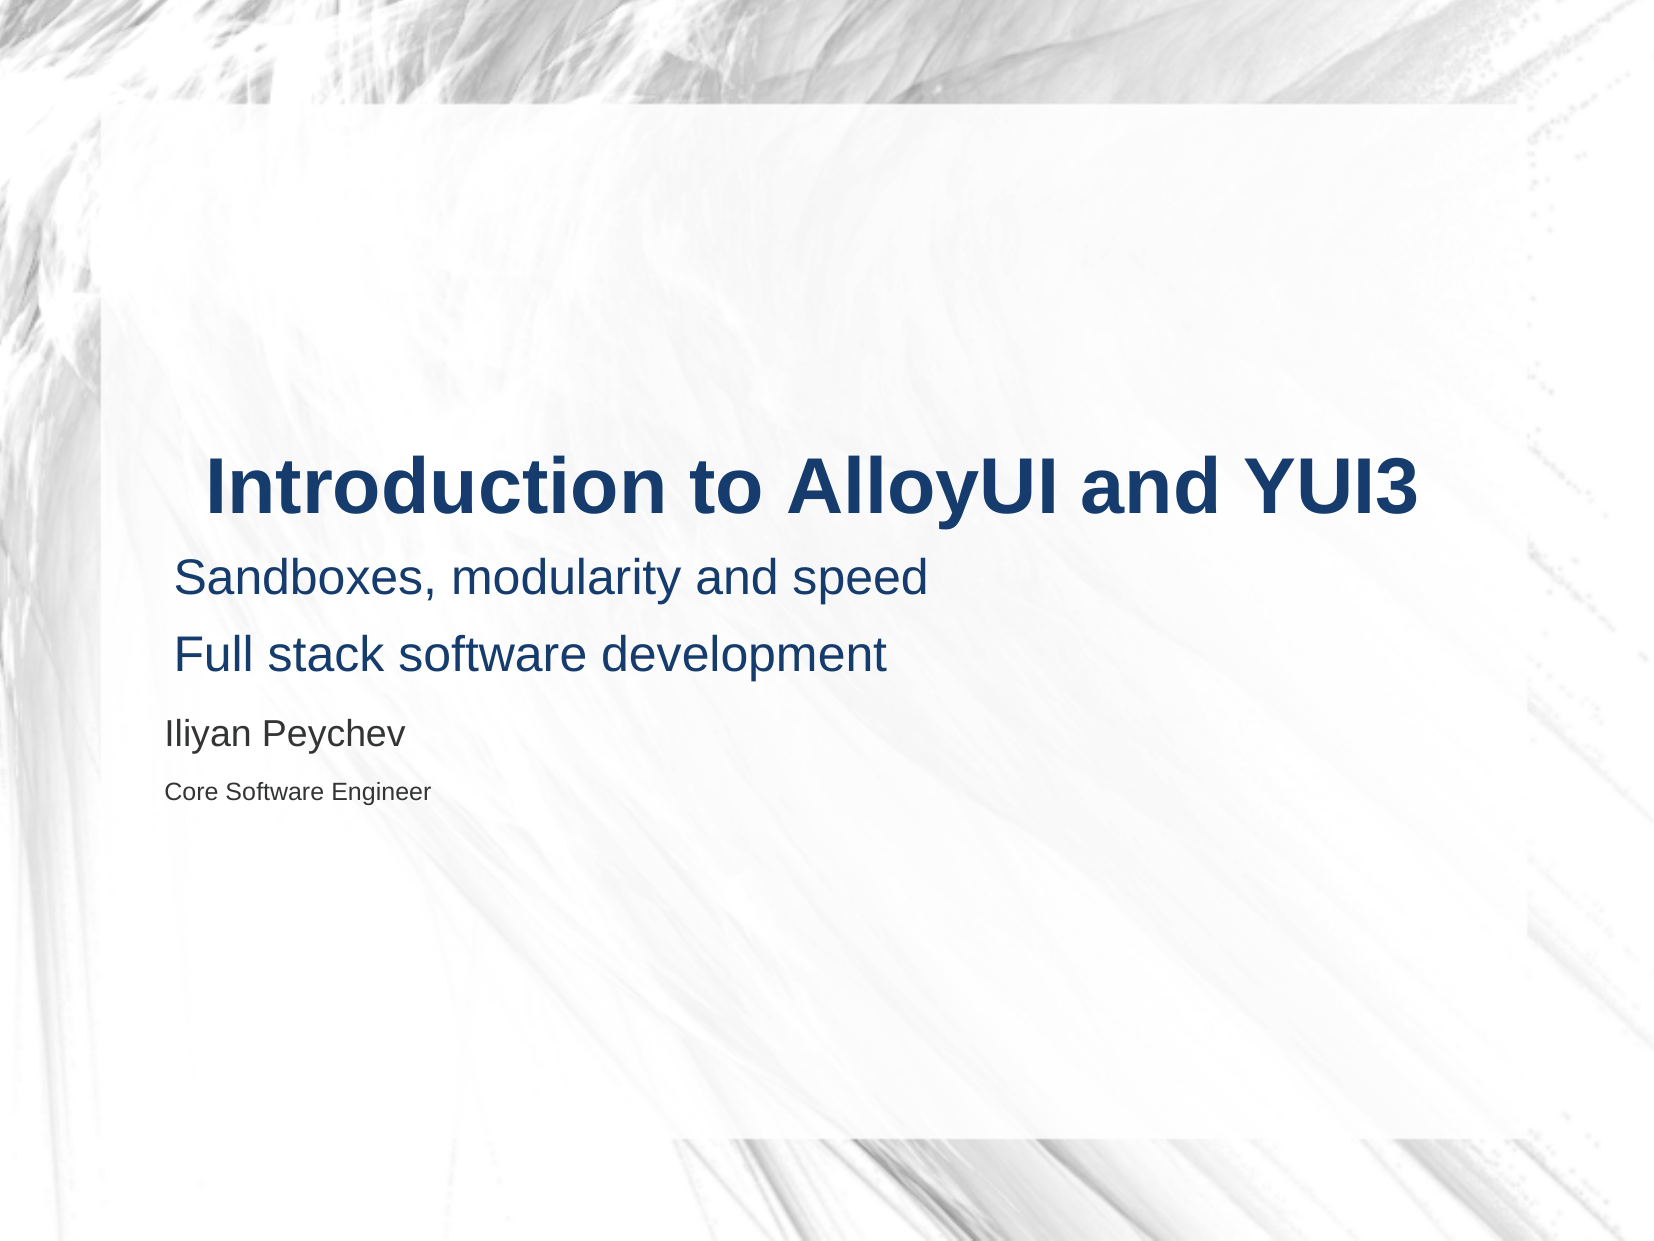

# Introduction to AlloyUI and YUI3
Sandboxes, modularity and speed
Full stack software development
Iliyan Peychev
Core Software Engineer